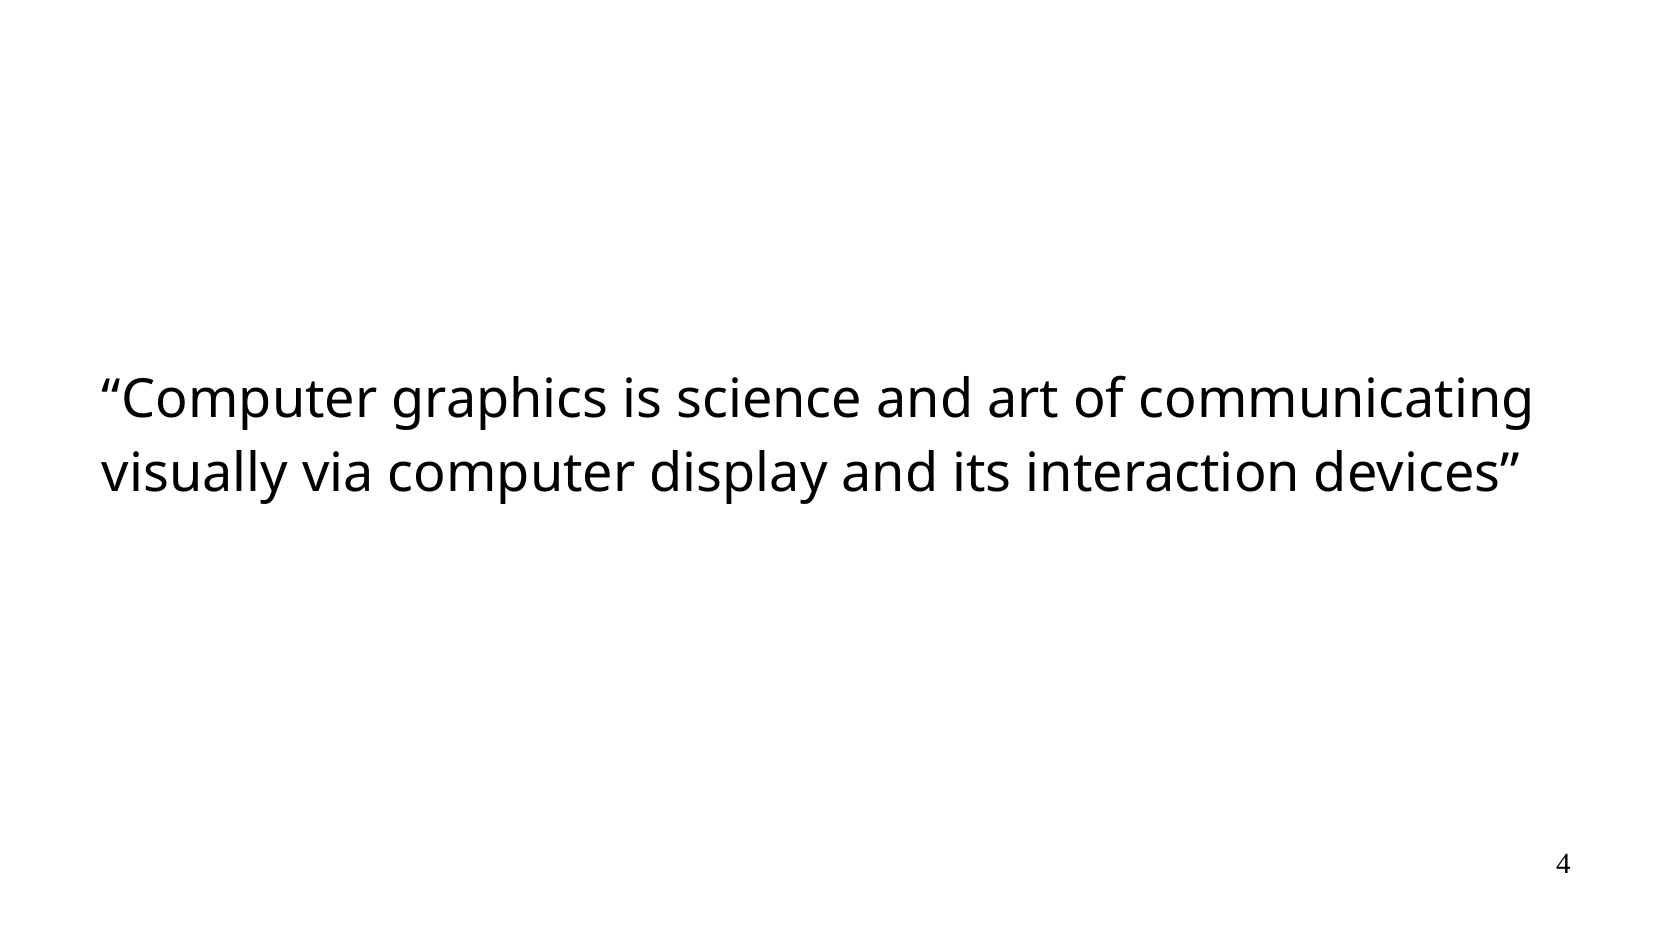

# “Computer graphics is science and art of communicating visually via computer display and its interaction devices”
4